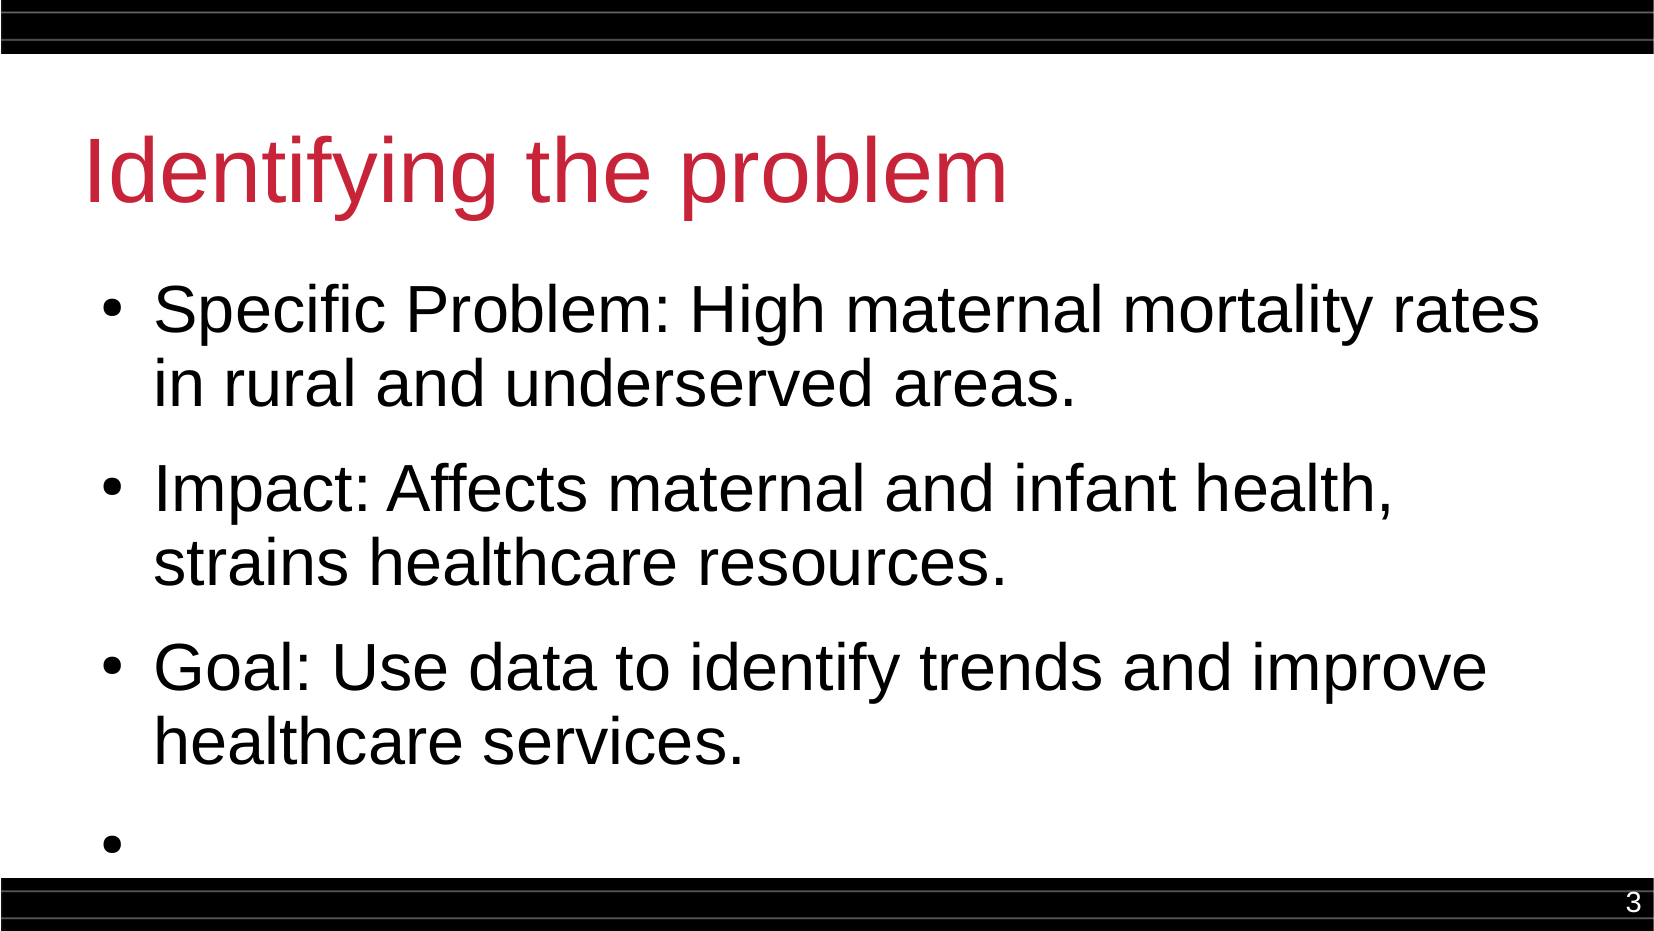

# Identifying the problem
Specific Problem: High maternal mortality rates in rural and underserved areas.
Impact: Affects maternal and infant health, strains healthcare resources.
Goal: Use data to identify trends and improve healthcare services.